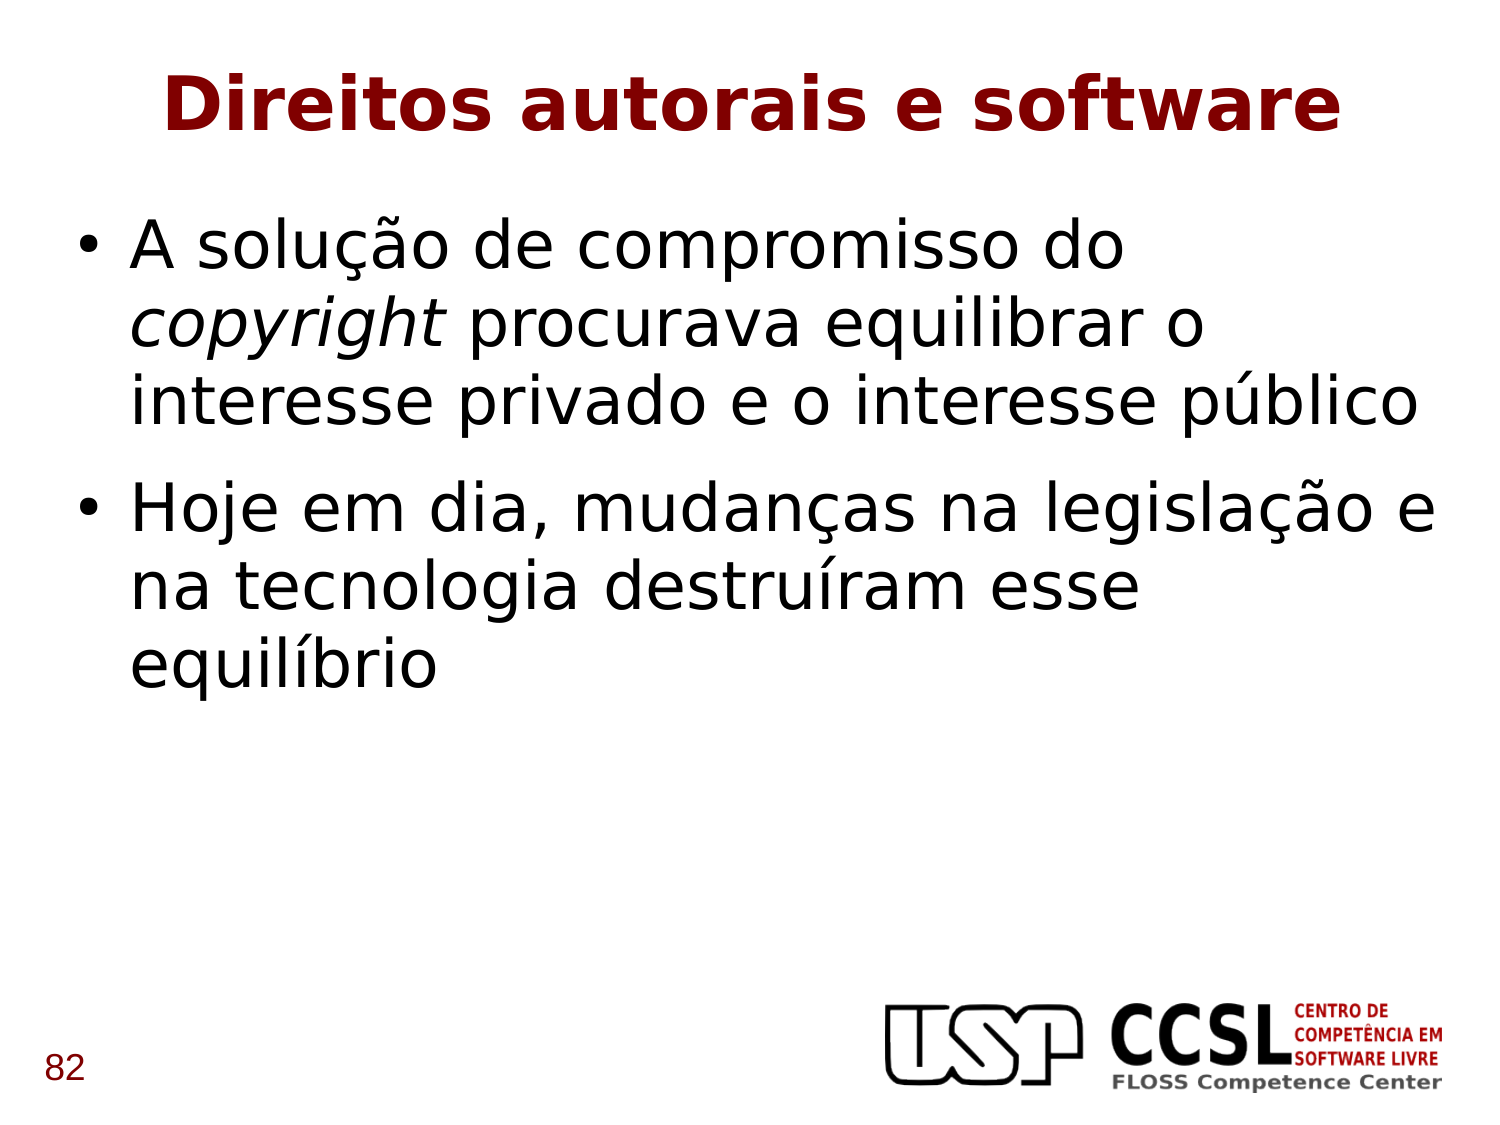

# Direitos autorais e software
A solução de compromisso do copyright procurava equilibrar o interesse privado e o interesse público
Hoje em dia, mudanças na legislação e na tecnologia destruíram esse equilíbrio